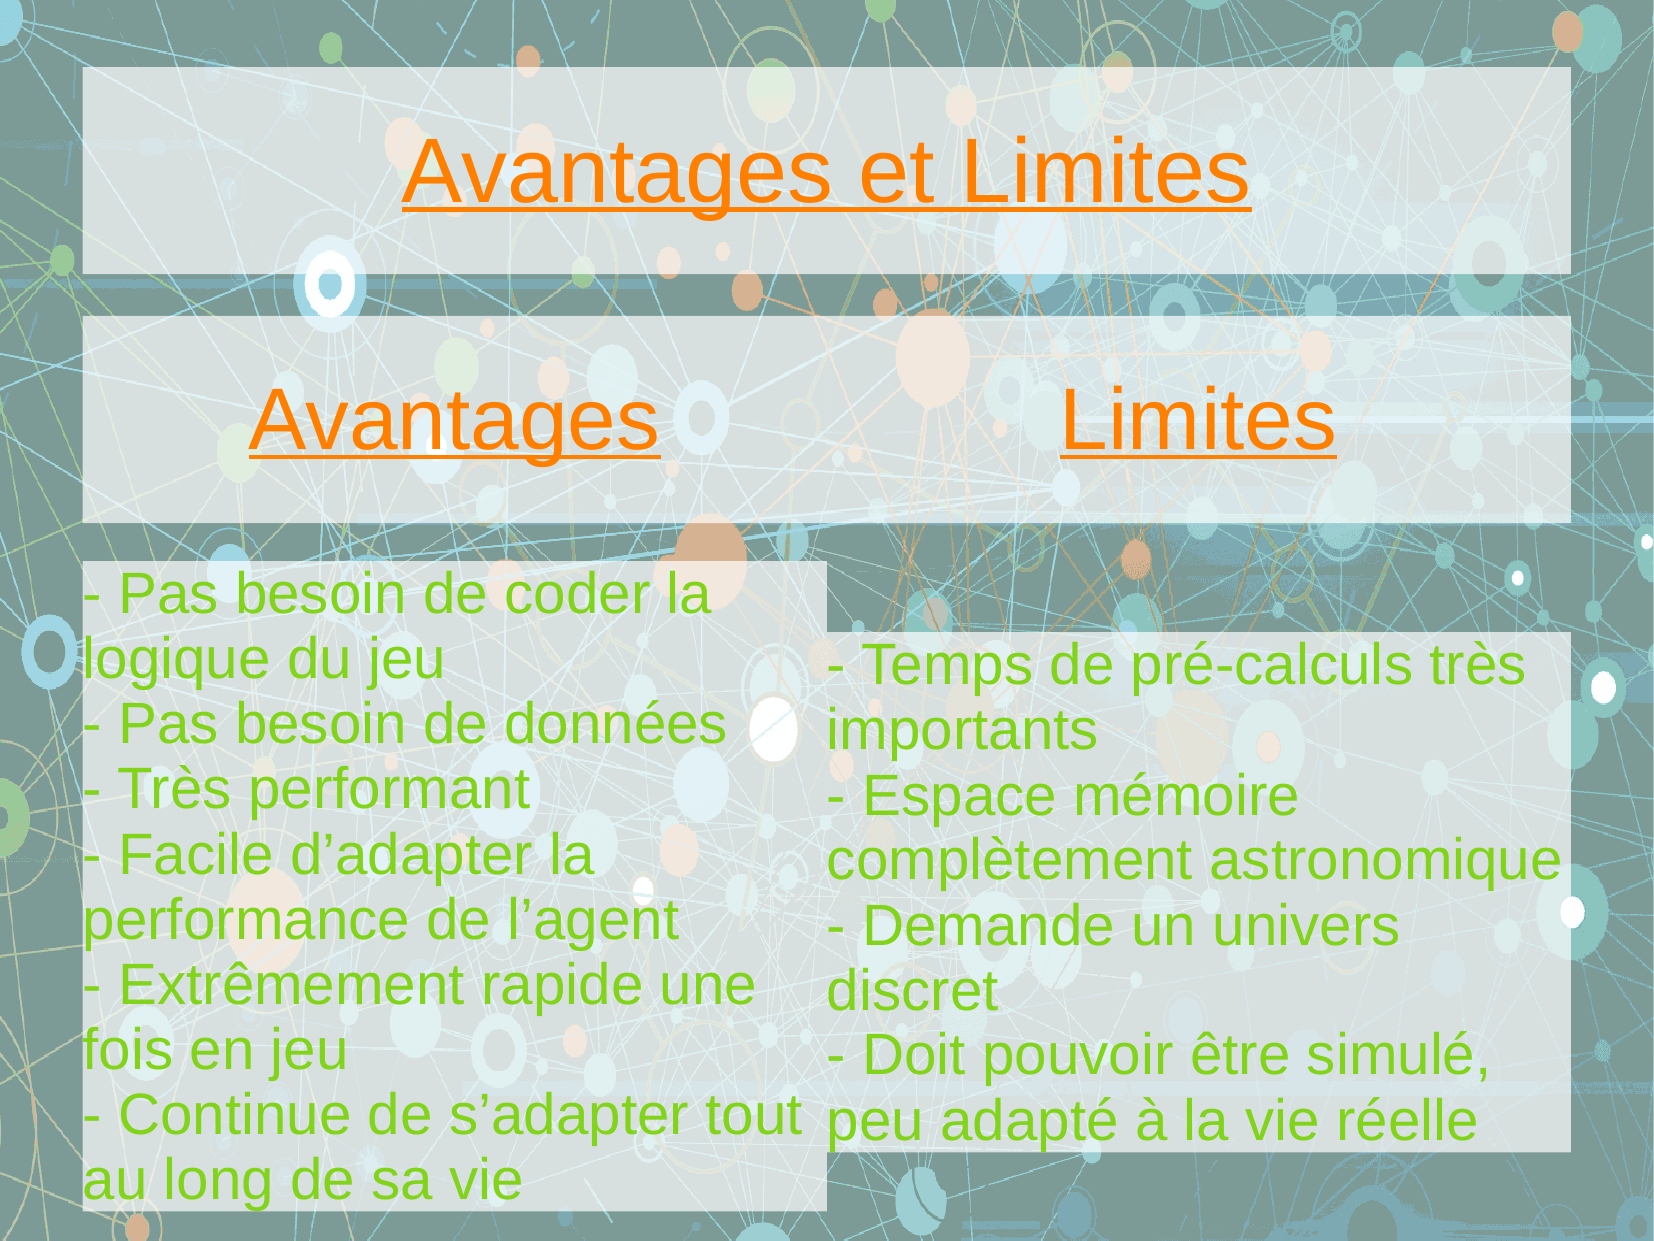

# Avantages et Limites
Avantages
Limites
- Pas besoin de coder la logique du jeu
- Pas besoin de données
- Très performant
- Facile d’adapter la performance de l’agent
- Extrêmement rapide une fois en jeu
- Continue de s’adapter tout au long de sa vie
- Temps de pré-calculs très importants
- Espace mémoire complètement astronomique
- Demande un univers discret
- Doit pouvoir être simulé, peu adapté à la vie réelle